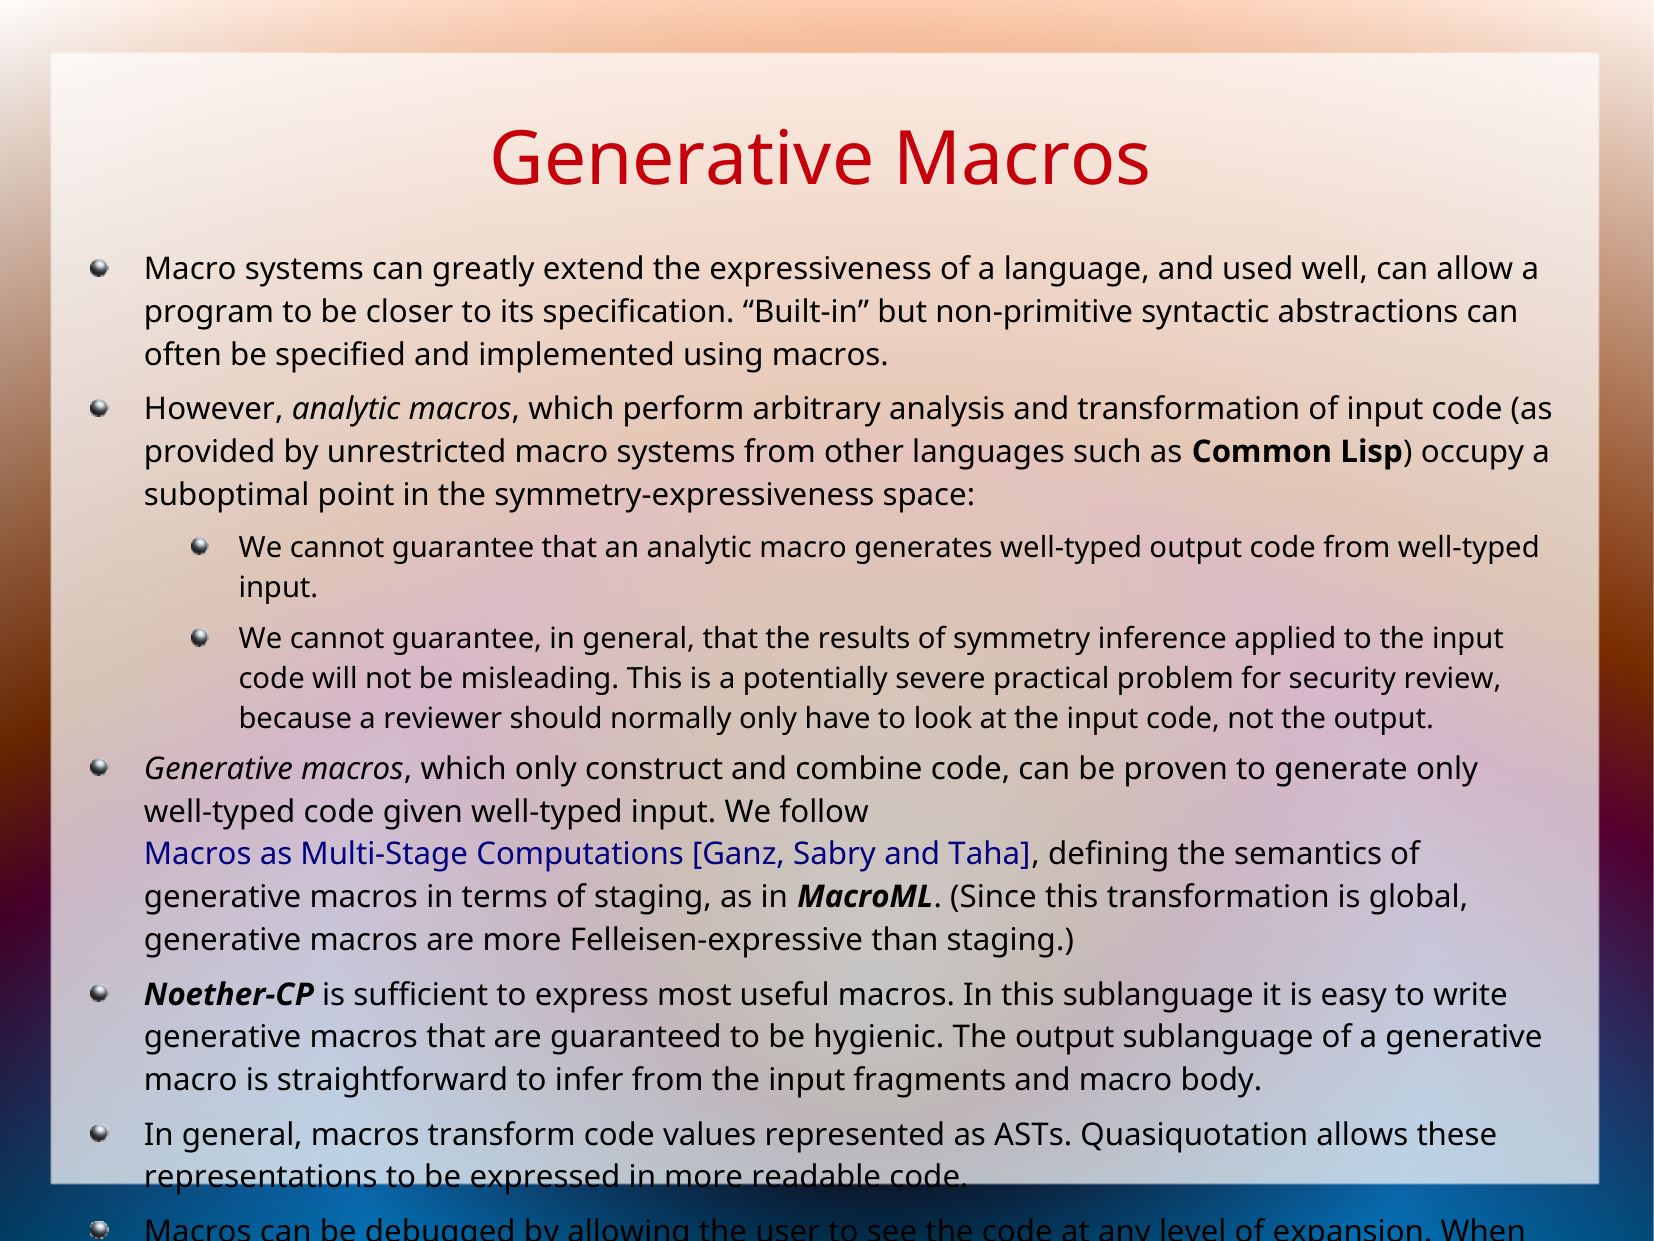

Generative Macros
# Macro systems can greatly extend the expressiveness of a language, and used well, can allow a program to be closer to its specification. “Built-in” but non-primitive syntactic abstractions can often be specified and implemented using macros.
However, analytic macros, which perform arbitrary analysis and transformation of input code (as provided by unrestricted macro systems from other languages such as Common Lisp) occupy a suboptimal point in the symmetry-expressiveness space:
We cannot guarantee that an analytic macro generates well-typed output code from well-typed input.
We cannot guarantee, in general, that the results of symmetry inference applied to the input code will not be misleading. This is a potentially severe practical problem for security review, because a reviewer should normally only have to look at the input code, not the output.
Generative macros, which only construct and combine code, can be proven to generate only well‑typed code given well‑typed input. We follow Macros as Multi-Stage Computations [Ganz, Sabry and Taha], defining the semantics of generative macros in terms of staging, as in MacroML. (Since this transformation is global, generative macros are more Felleisen-expressive than staging.)
Noether-CP is sufficient to express most useful macros. In this sublanguage it is easy to write generative macros that are guaranteed to be hygienic. The output sublanguage of a generative macro is straightforward to infer from the input fragments and macro body.
In general, macros transform code values represented as ASTs. Quasiquotation allows these representations to be expressed in more readable code.
Macros can be debugged by allowing the user to see the code at any level of expansion. When code is copied into an expansion, it can be mapped back to its pre-expanded position.